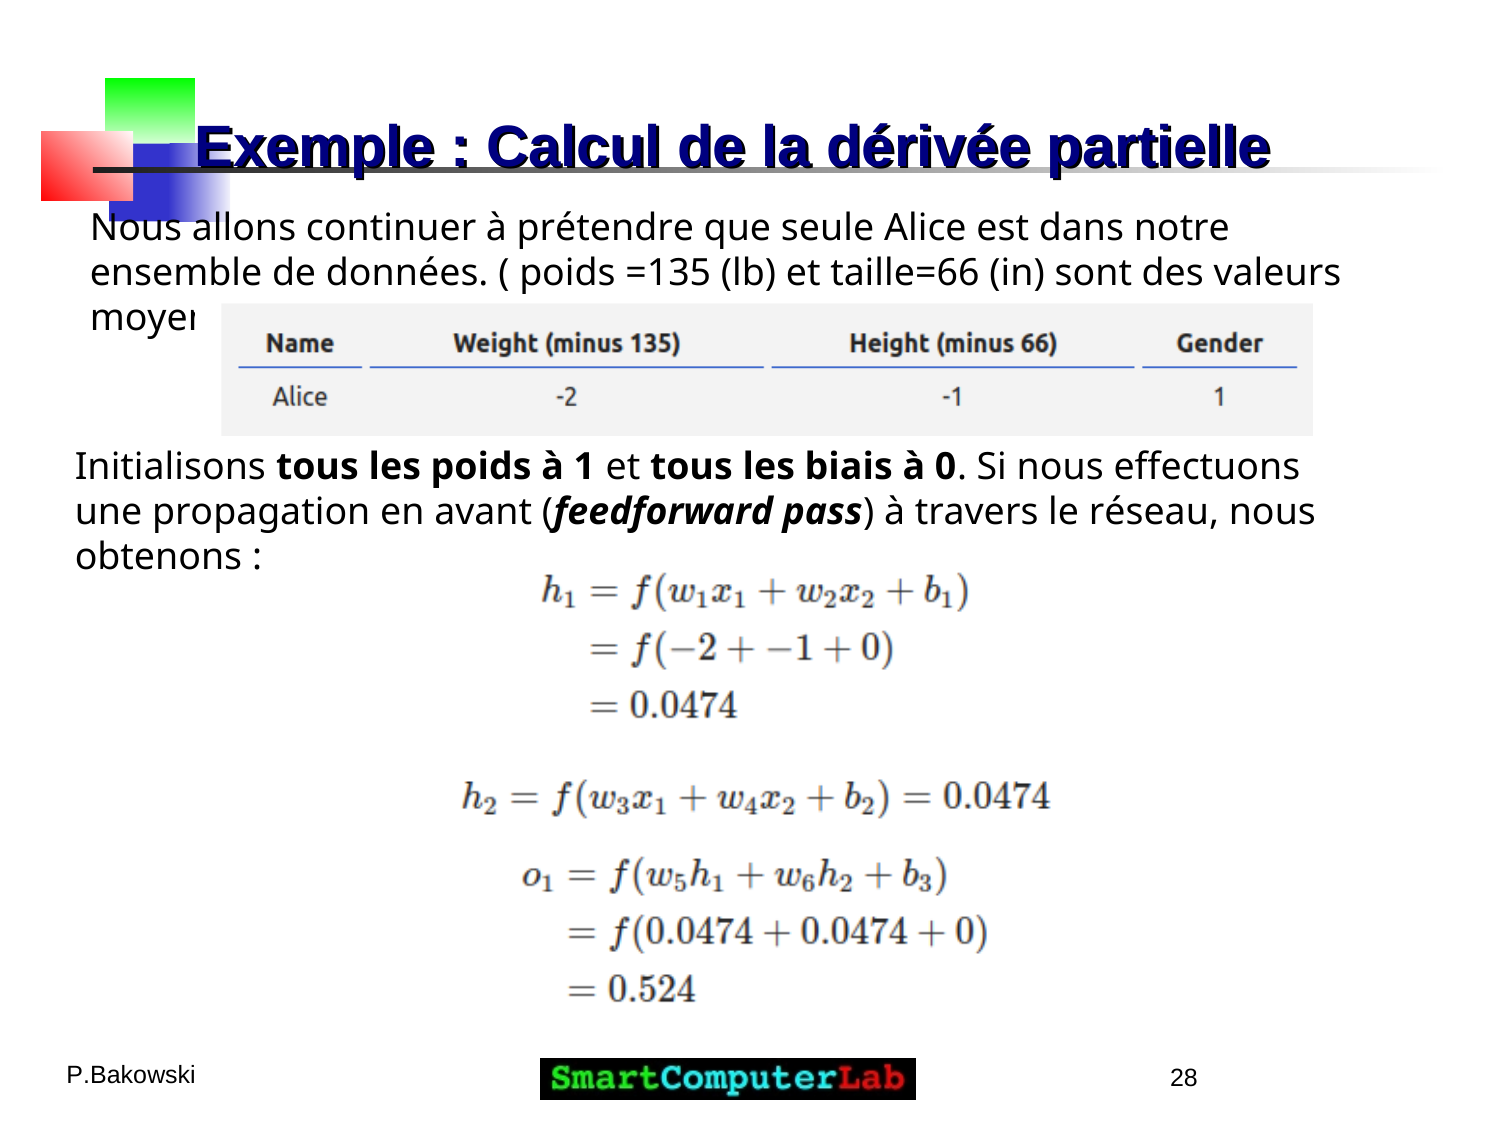

# Exemple : Calcul de la dérivée partielle
Nous allons continuer à prétendre que seule Alice est dans notre ensemble de données. ( poids =135 (lb) et taille=66 (in) sont des valeurs moyennes)
Initialisons tous les poids à 1 et tous les biais à 0. Si nous effectuons une propagation en avant (feedforward pass) à travers le réseau, nous obtenons :
28